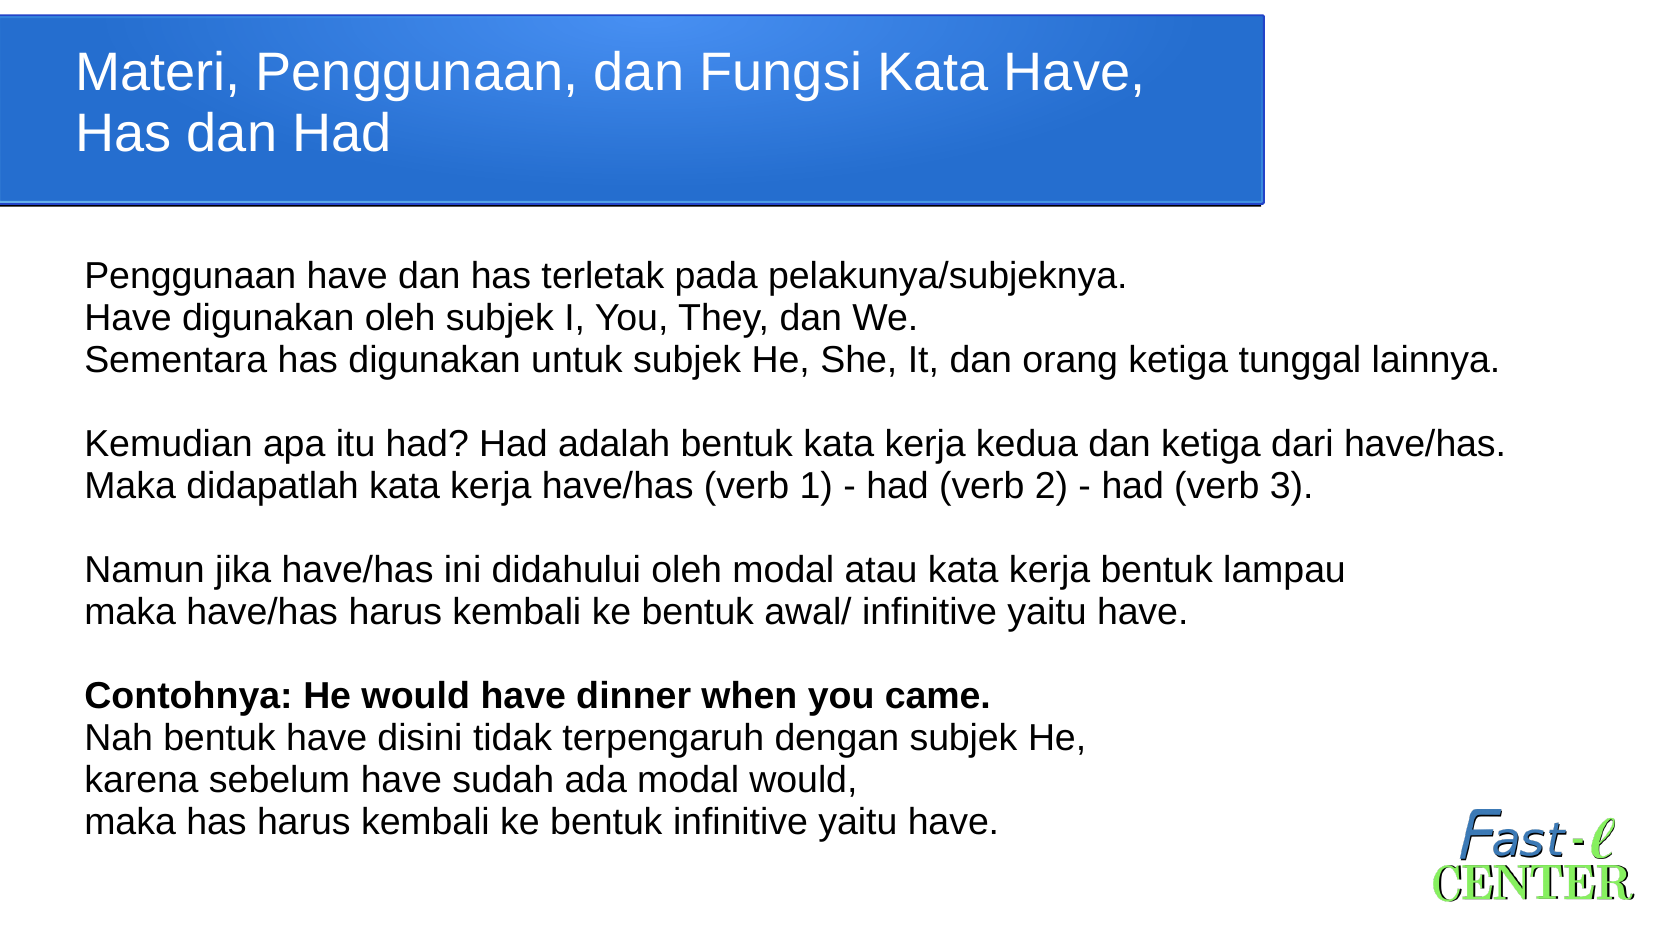

# Materi, Penggunaan, dan Fungsi Kata Have, Has dan Had
Penggunaan have dan has terletak pada pelakunya/subjeknya.
Have digunakan oleh subjek I, You, They, dan We.
Sementara has digunakan untuk subjek He, She, It, dan orang ketiga tunggal lainnya.
Kemudian apa itu had? Had adalah bentuk kata kerja kedua dan ketiga dari have/has.
Maka didapatlah kata kerja have/has (verb 1) - had (verb 2) - had (verb 3).
Namun jika have/has ini didahului oleh modal atau kata kerja bentuk lampau
maka have/has harus kembali ke bentuk awal/ infinitive yaitu have.
Contohnya: He would have dinner when you came.
Nah bentuk have disini tidak terpengaruh dengan subjek He,
karena sebelum have sudah ada modal would,
maka has harus kembali ke bentuk infinitive yaitu have.